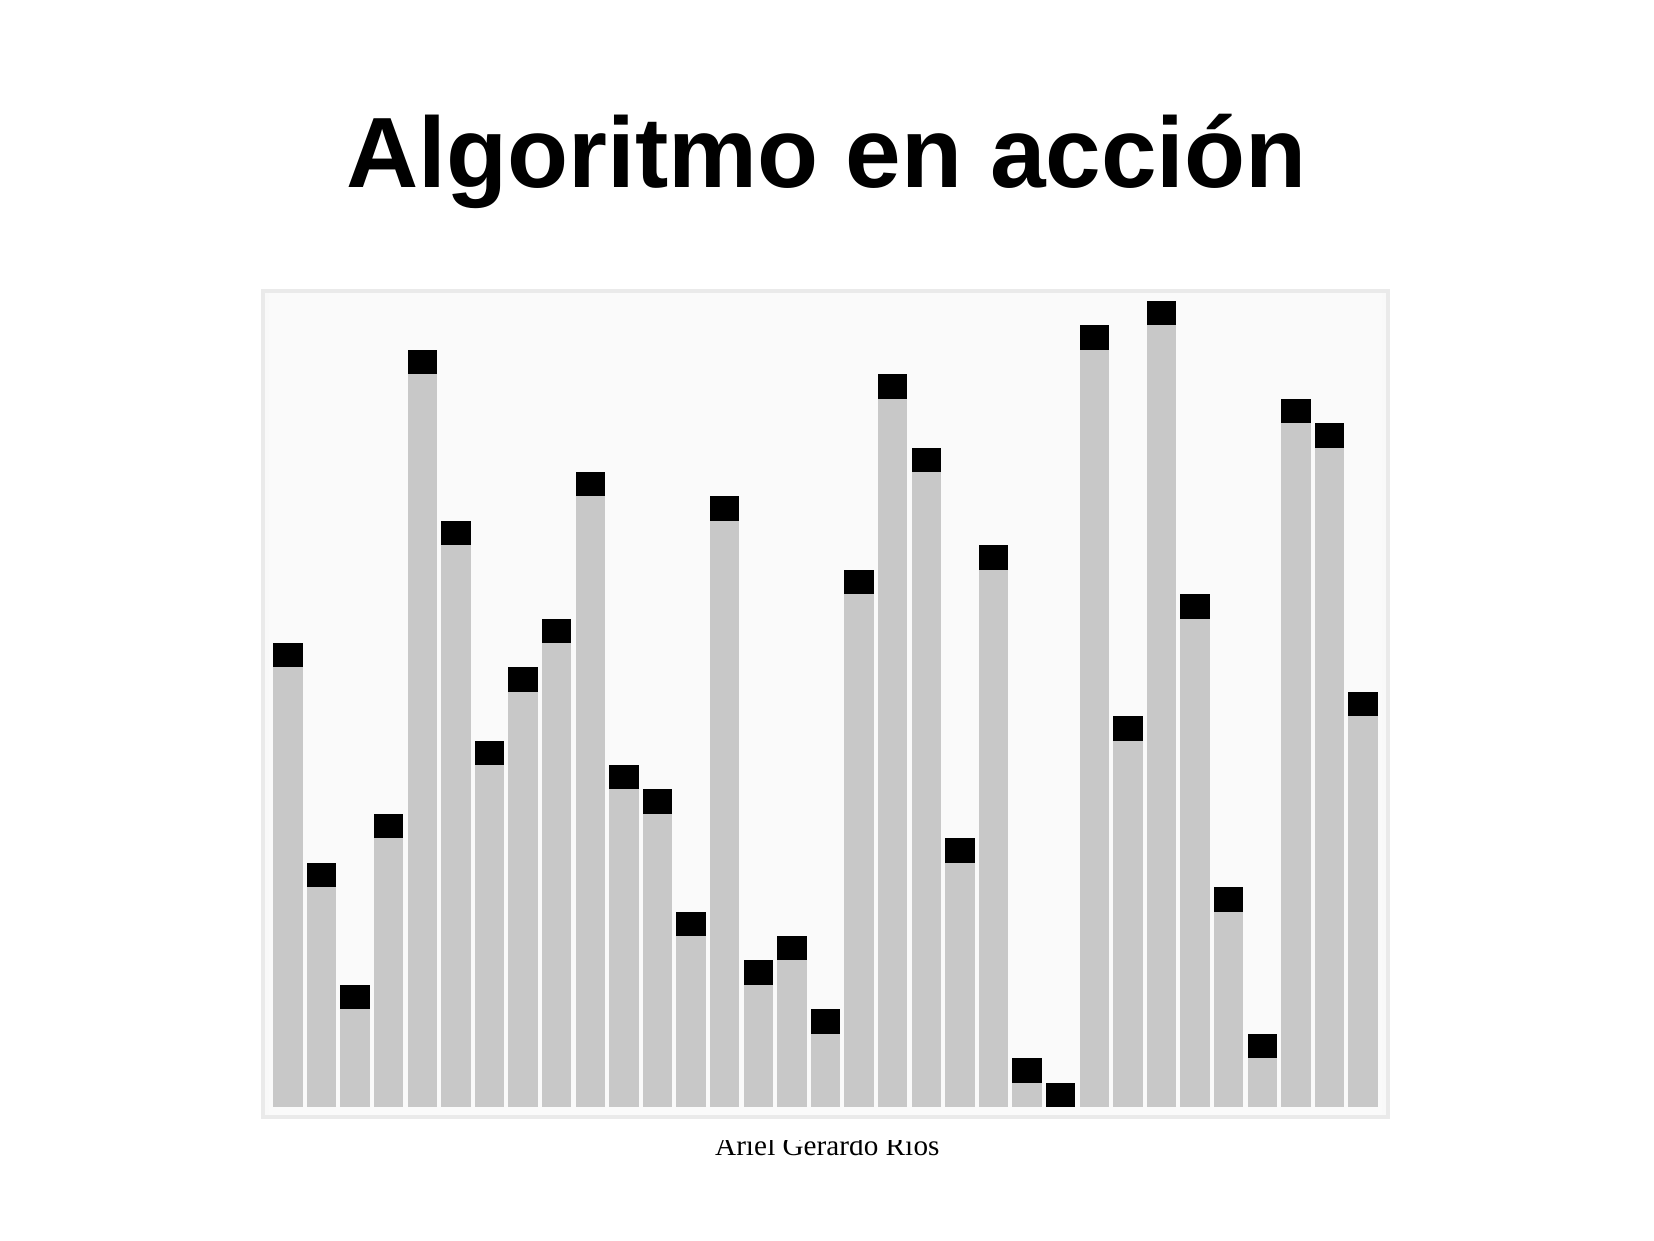

# Algoritmo en acción
Ariel Gerardo Ríos